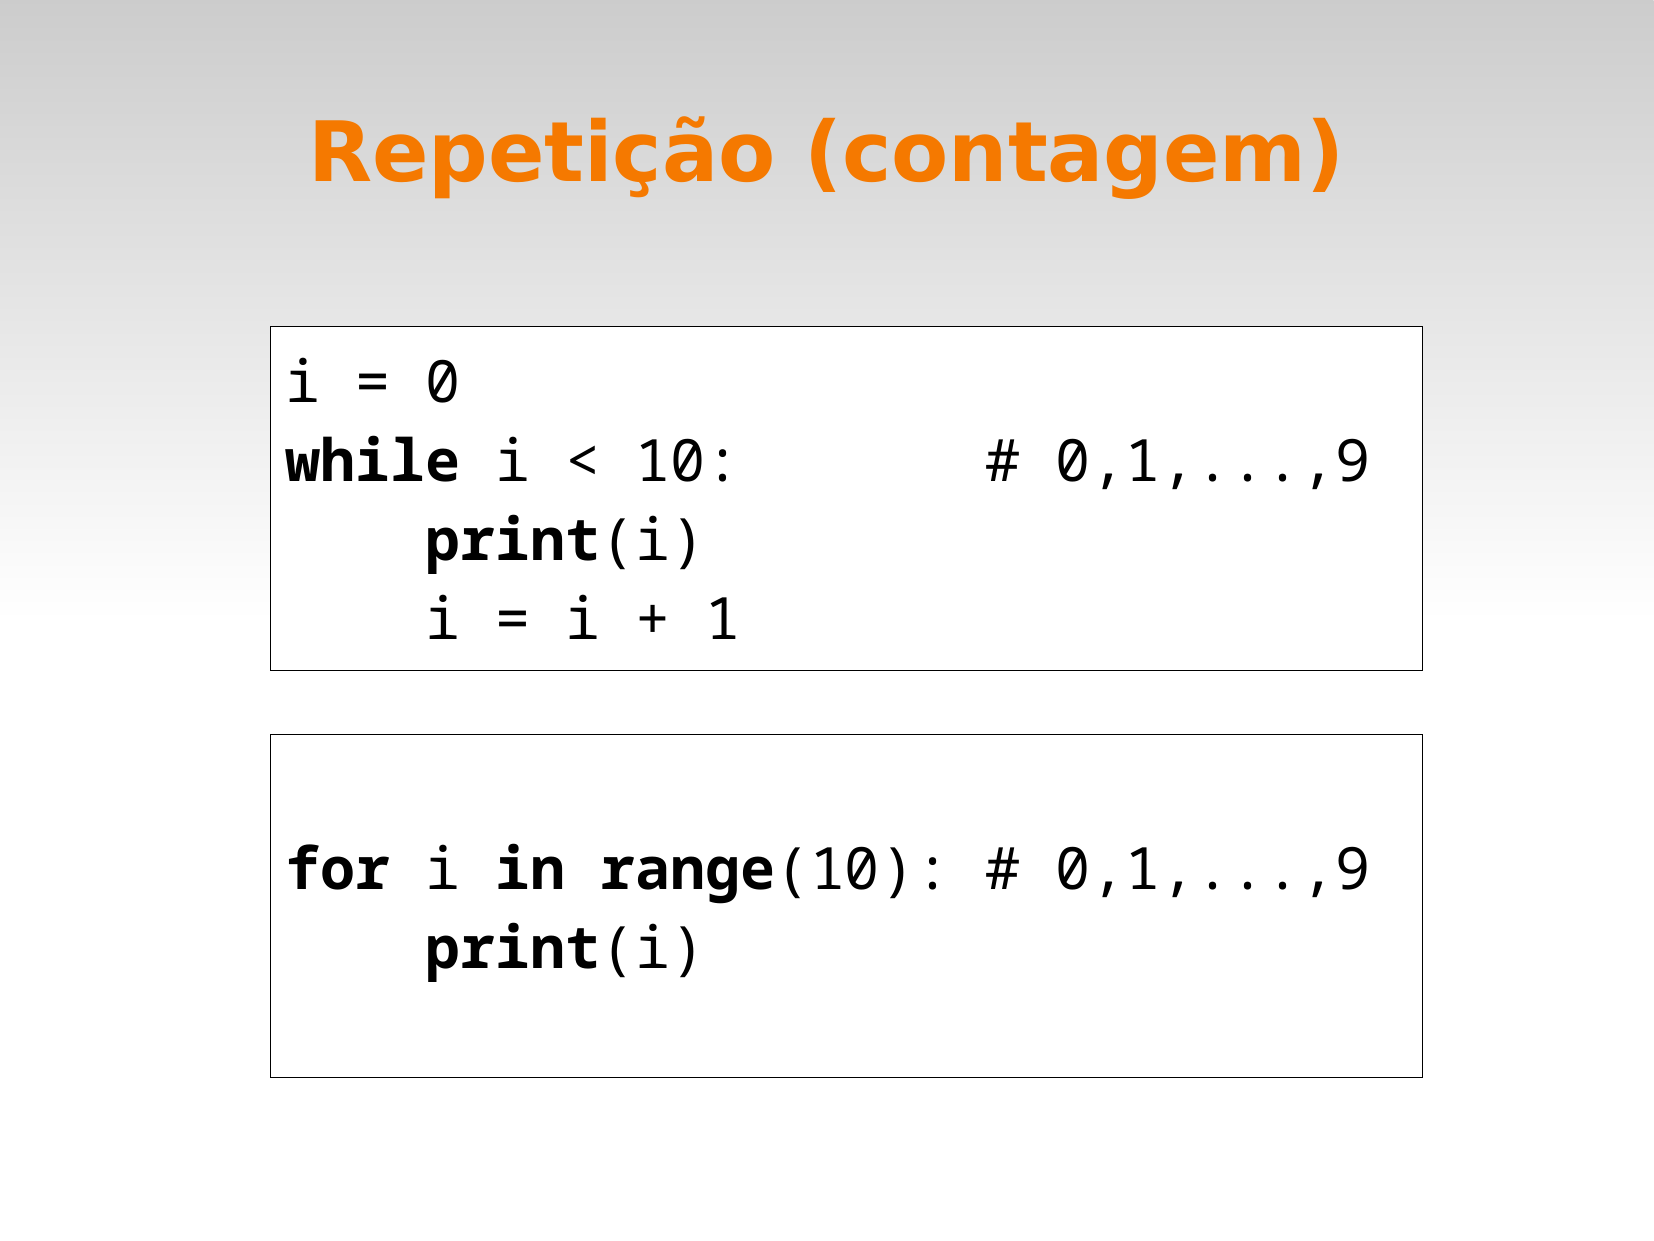

# Repetição (contagem)
i = 0
while i < 10: # 0,1,...,9
 print(i)
 i = i + 1
for i in range(10): # 0,1,...,9
 print(i)